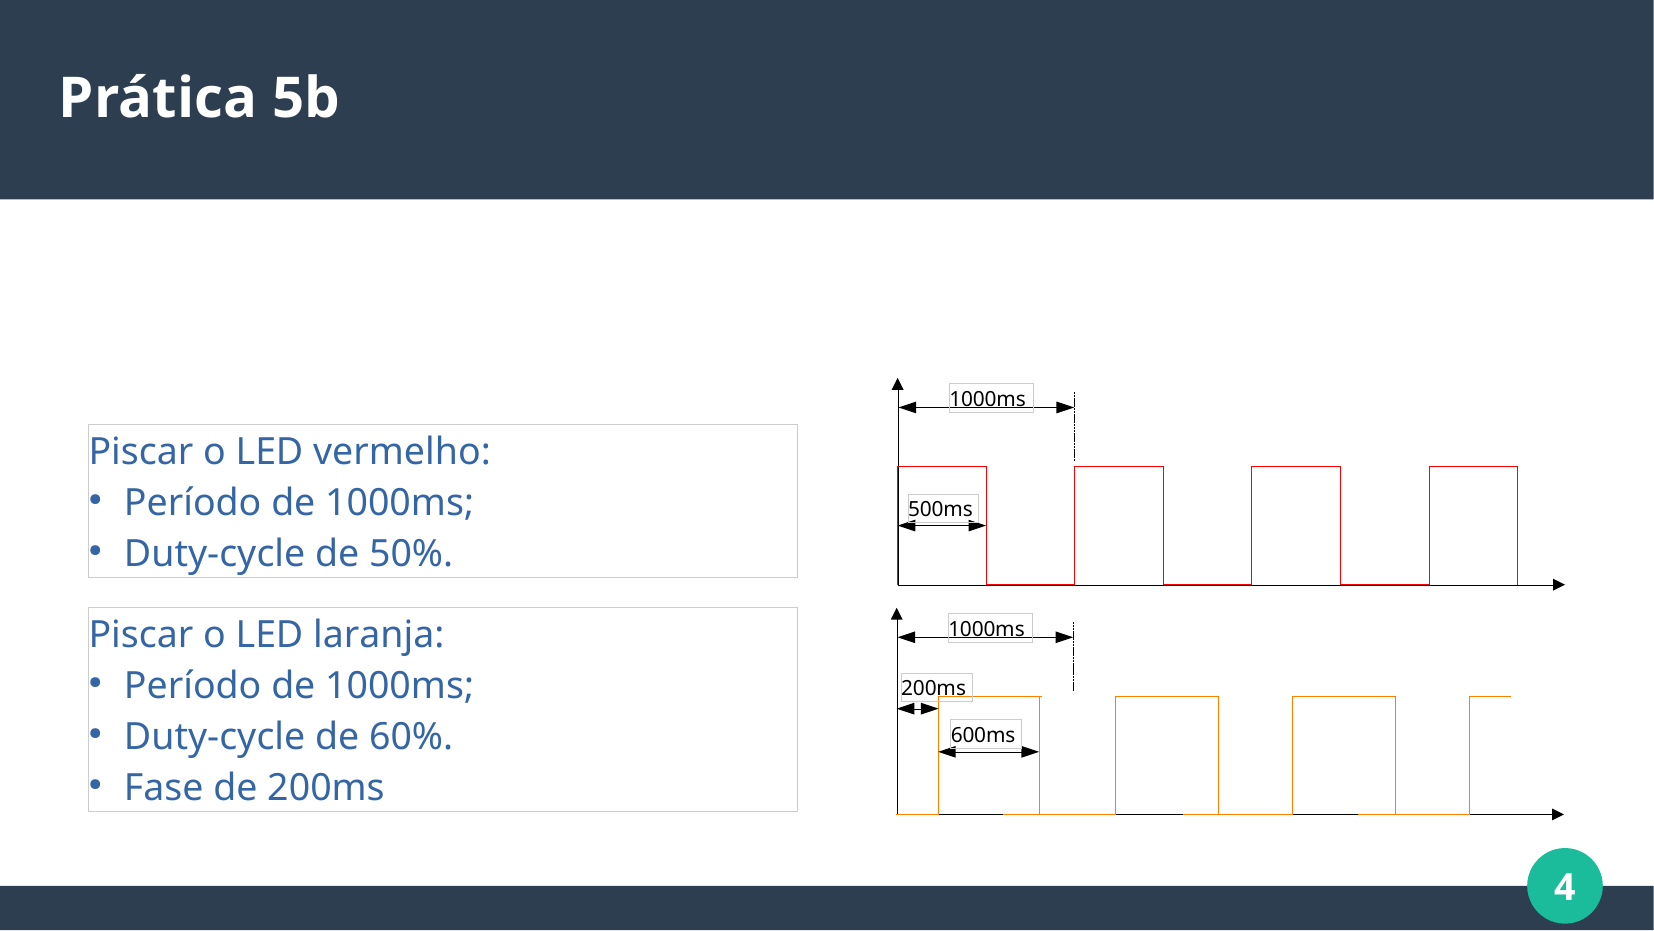

# Prática 5b
1000ms
Piscar o LED vermelho:
Período de 1000ms;
Duty-cycle de 50%.
500ms
Piscar o LED laranja:
Período de 1000ms;
Duty-cycle de 60%.
Fase de 200ms
1000ms
200ms
600ms